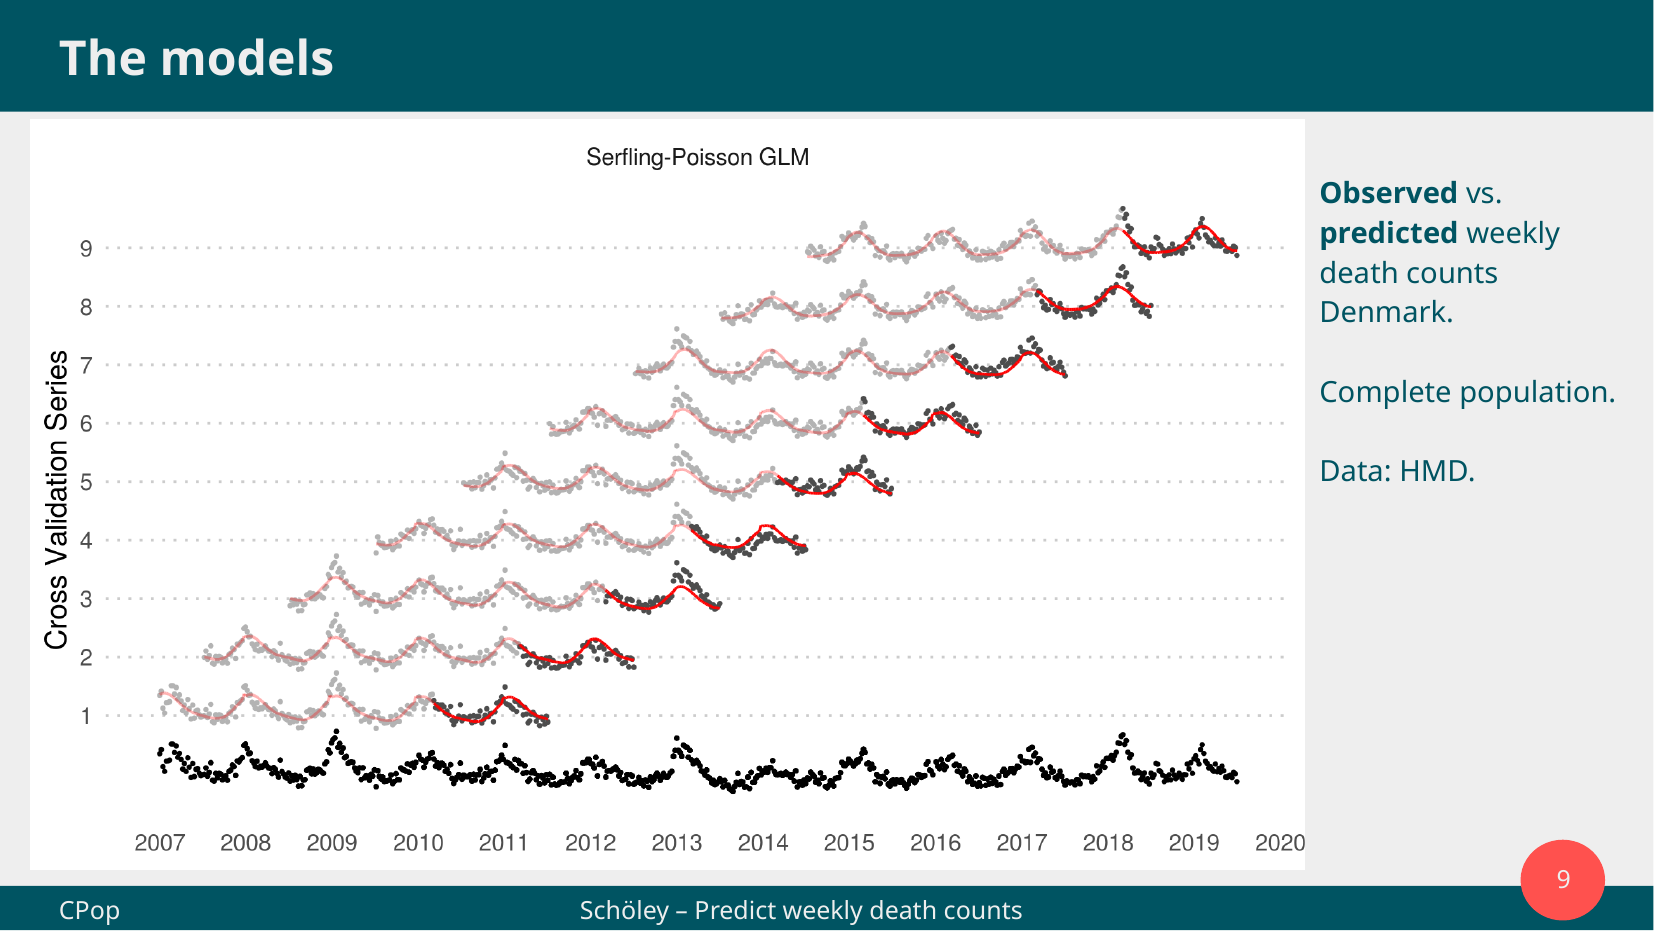

# The models
Observed vs. predicted weekly death counts Denmark.
Complete population.
Data: HMD.
9
CPop
Schöley – Predict weekly death counts